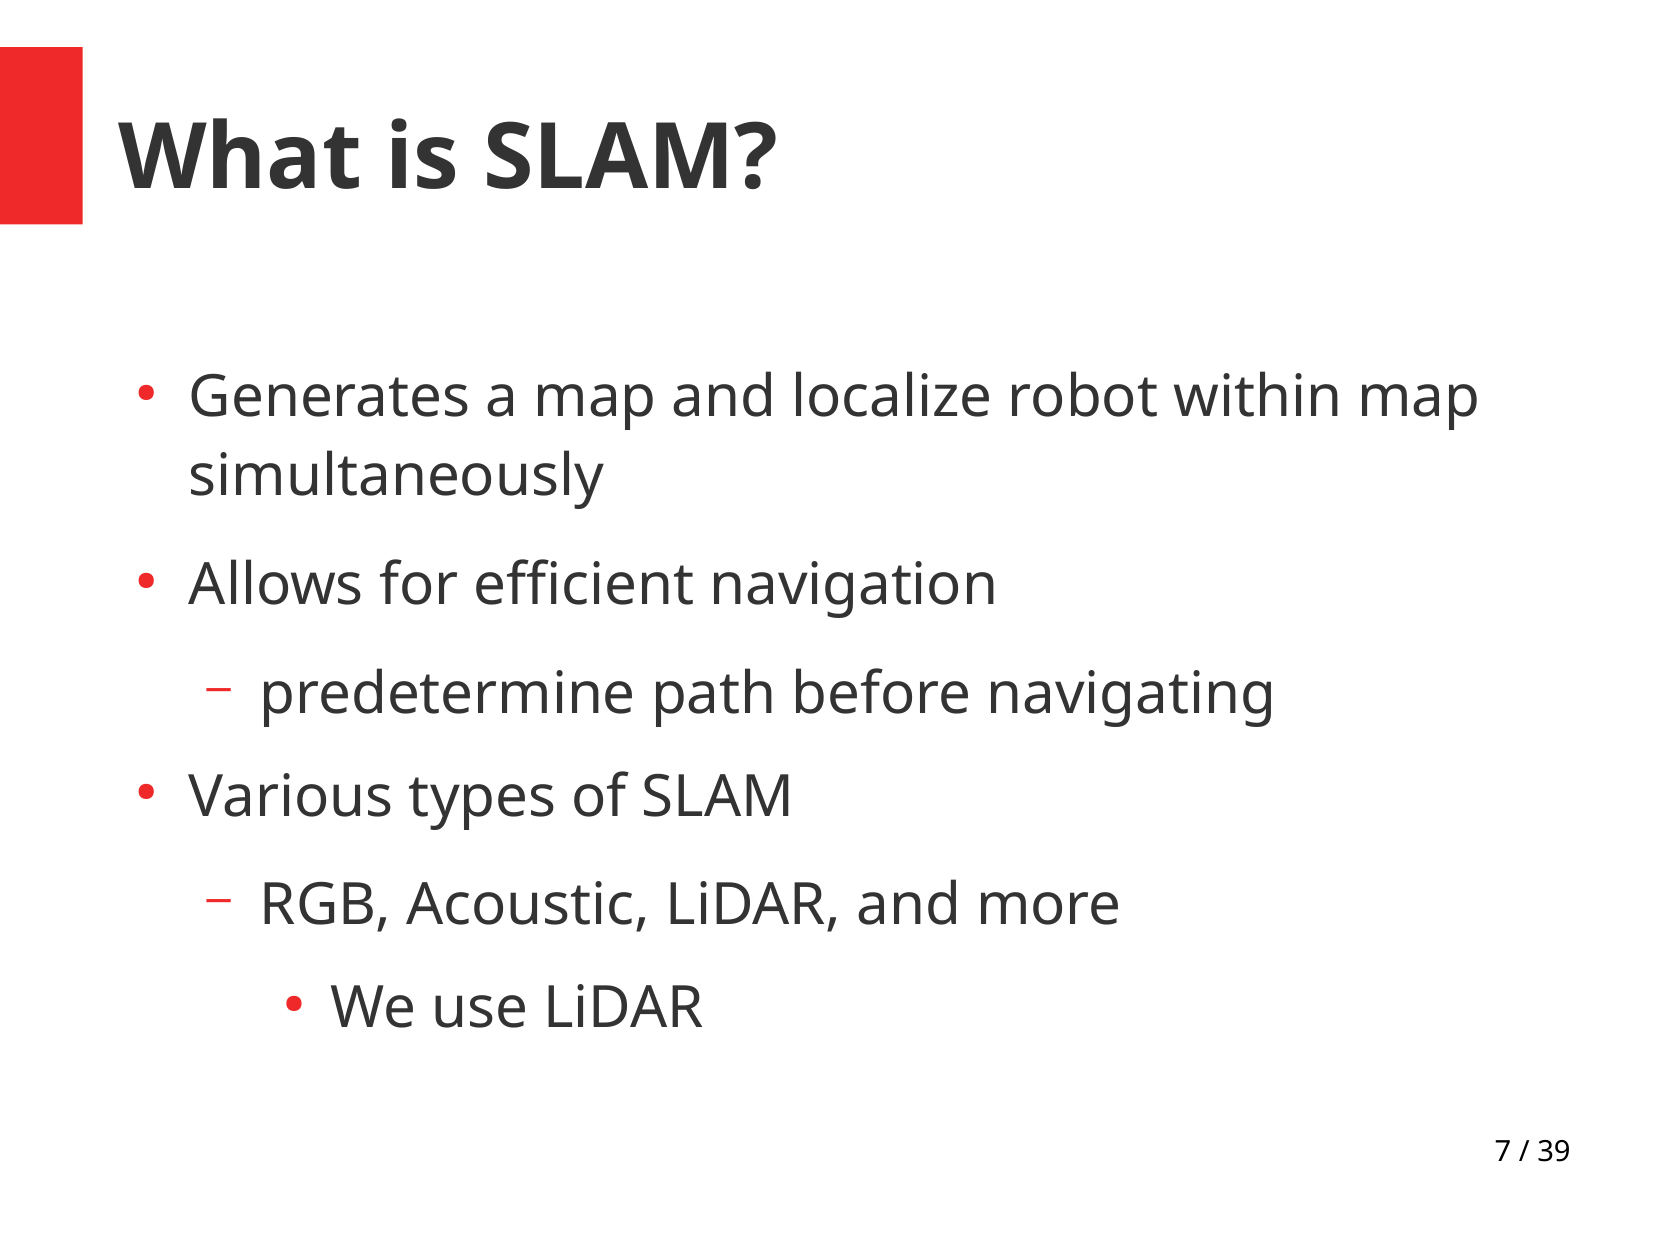

# What is SLAM?
Generates a map and localize robot within map simultaneously
Allows for efficient navigation
predetermine path before navigating
Various types of SLAM
RGB, Acoustic, LiDAR, and more
We use LiDAR
7